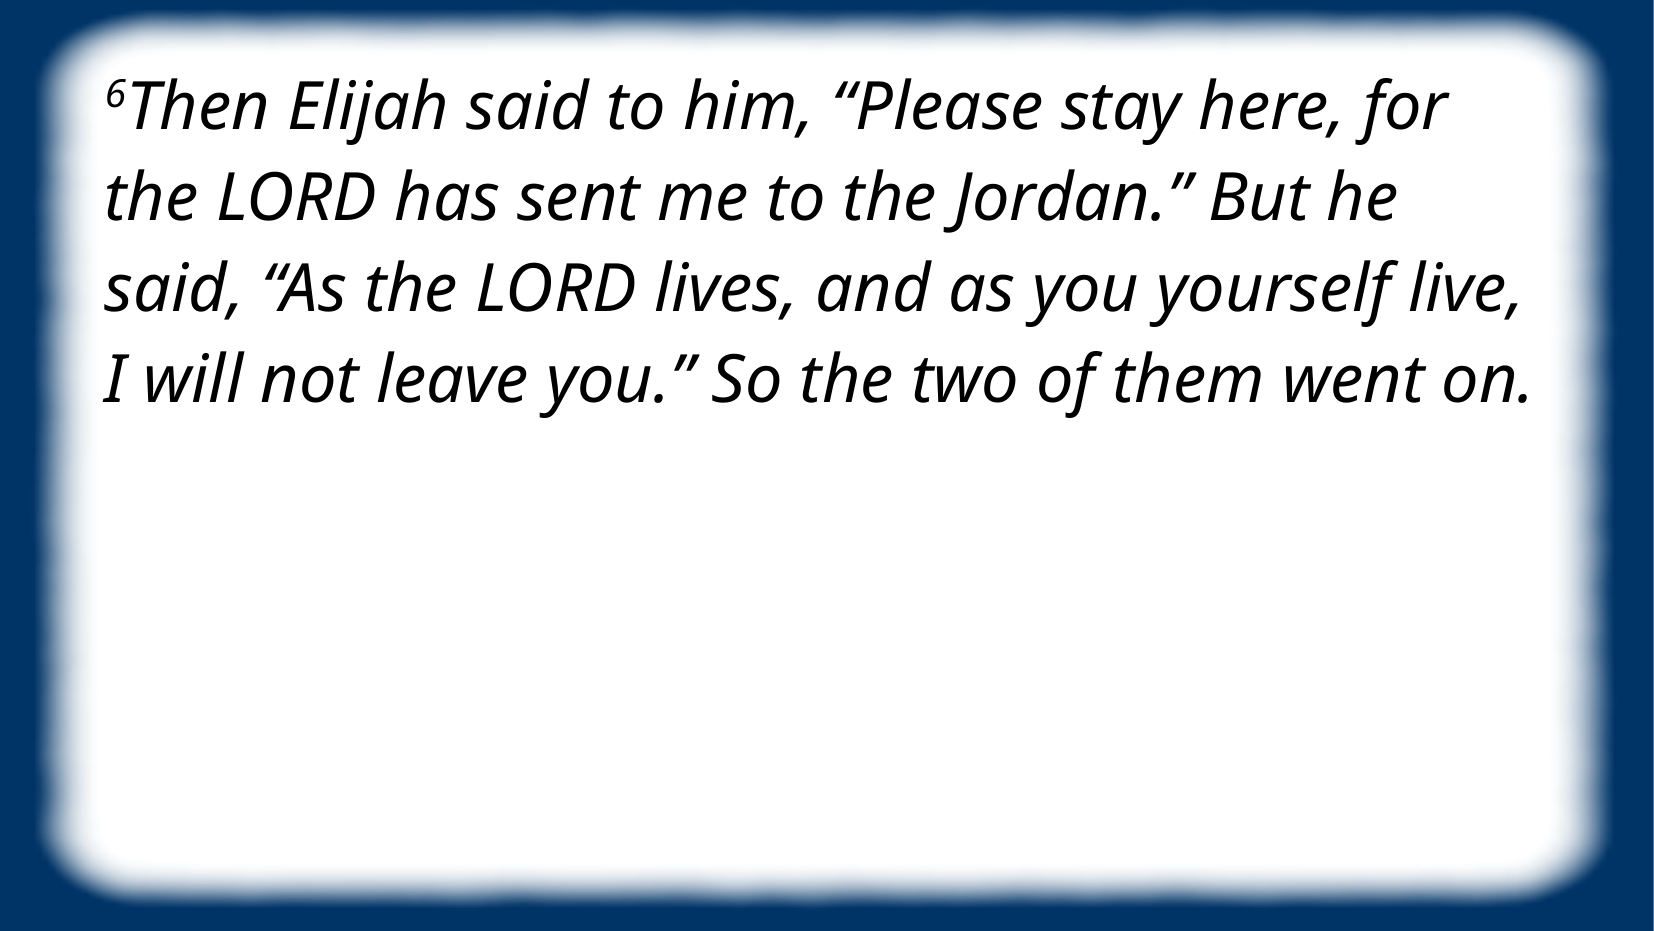

6Then Elijah said to him, “Please stay here, for the LORD has sent me to the Jordan.” But he said, “As the LORD lives, and as you yourself live, I will not leave you.” So the two of them went on.